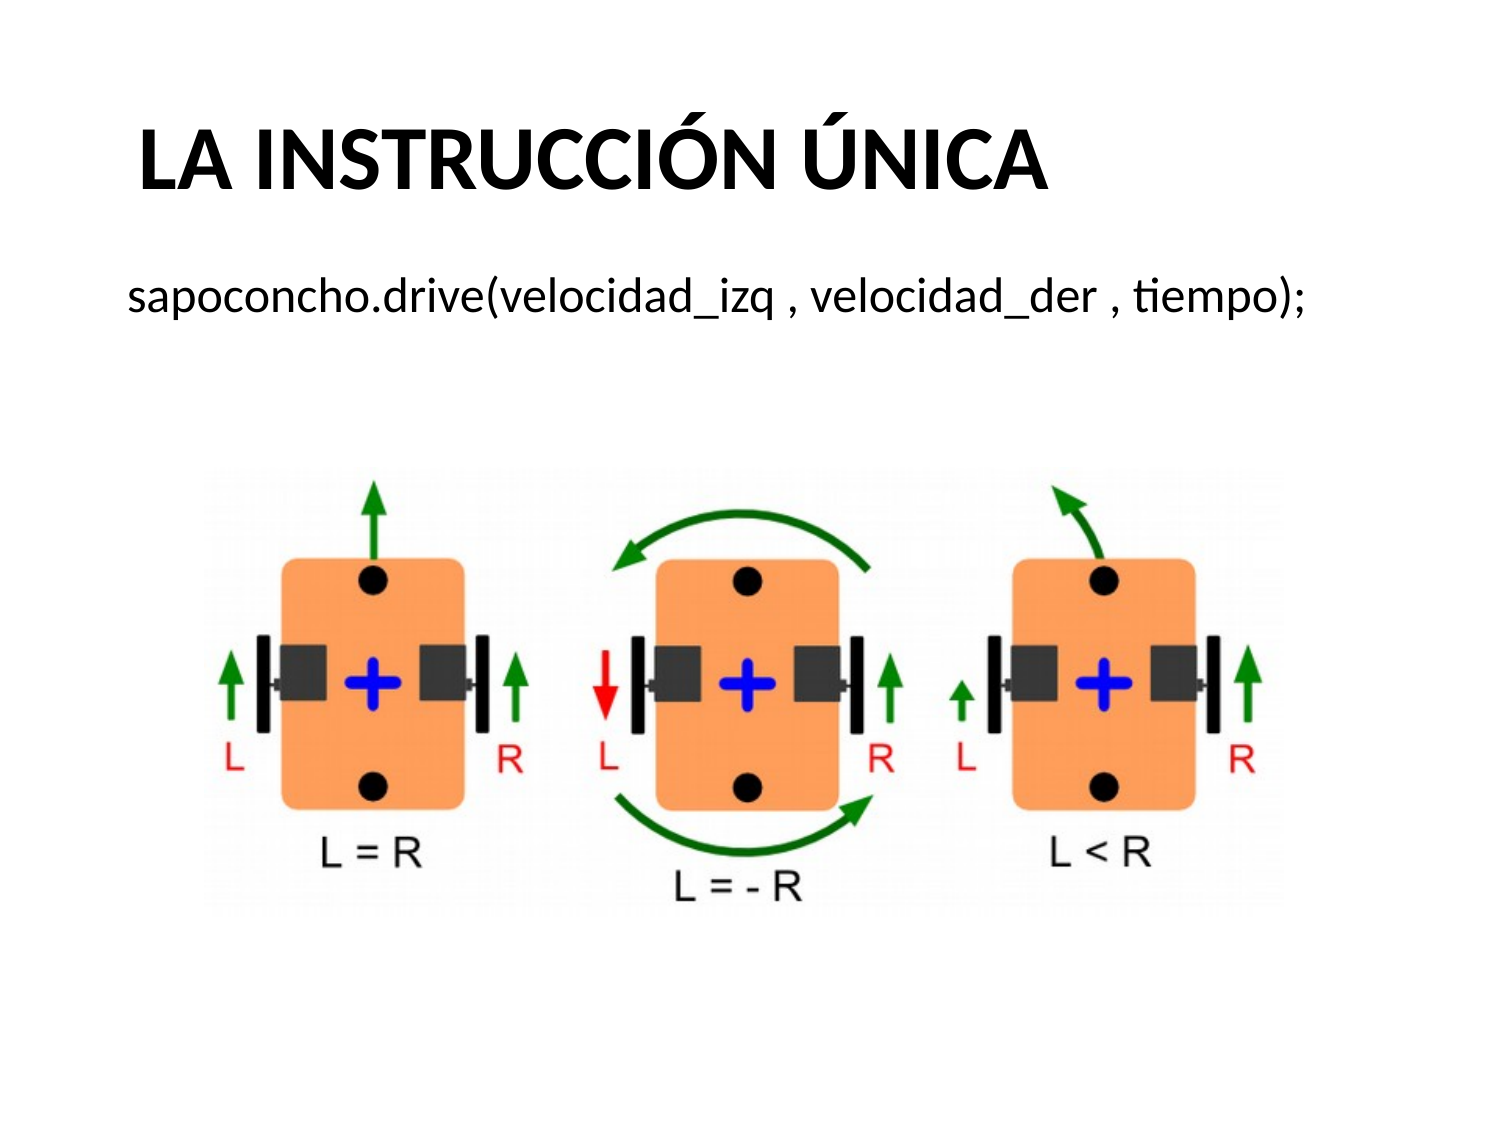

LA INSTRUCCIÓN ÚNICA
sapoconcho.drive(velocidad_izq , velocidad_der , tiempo);